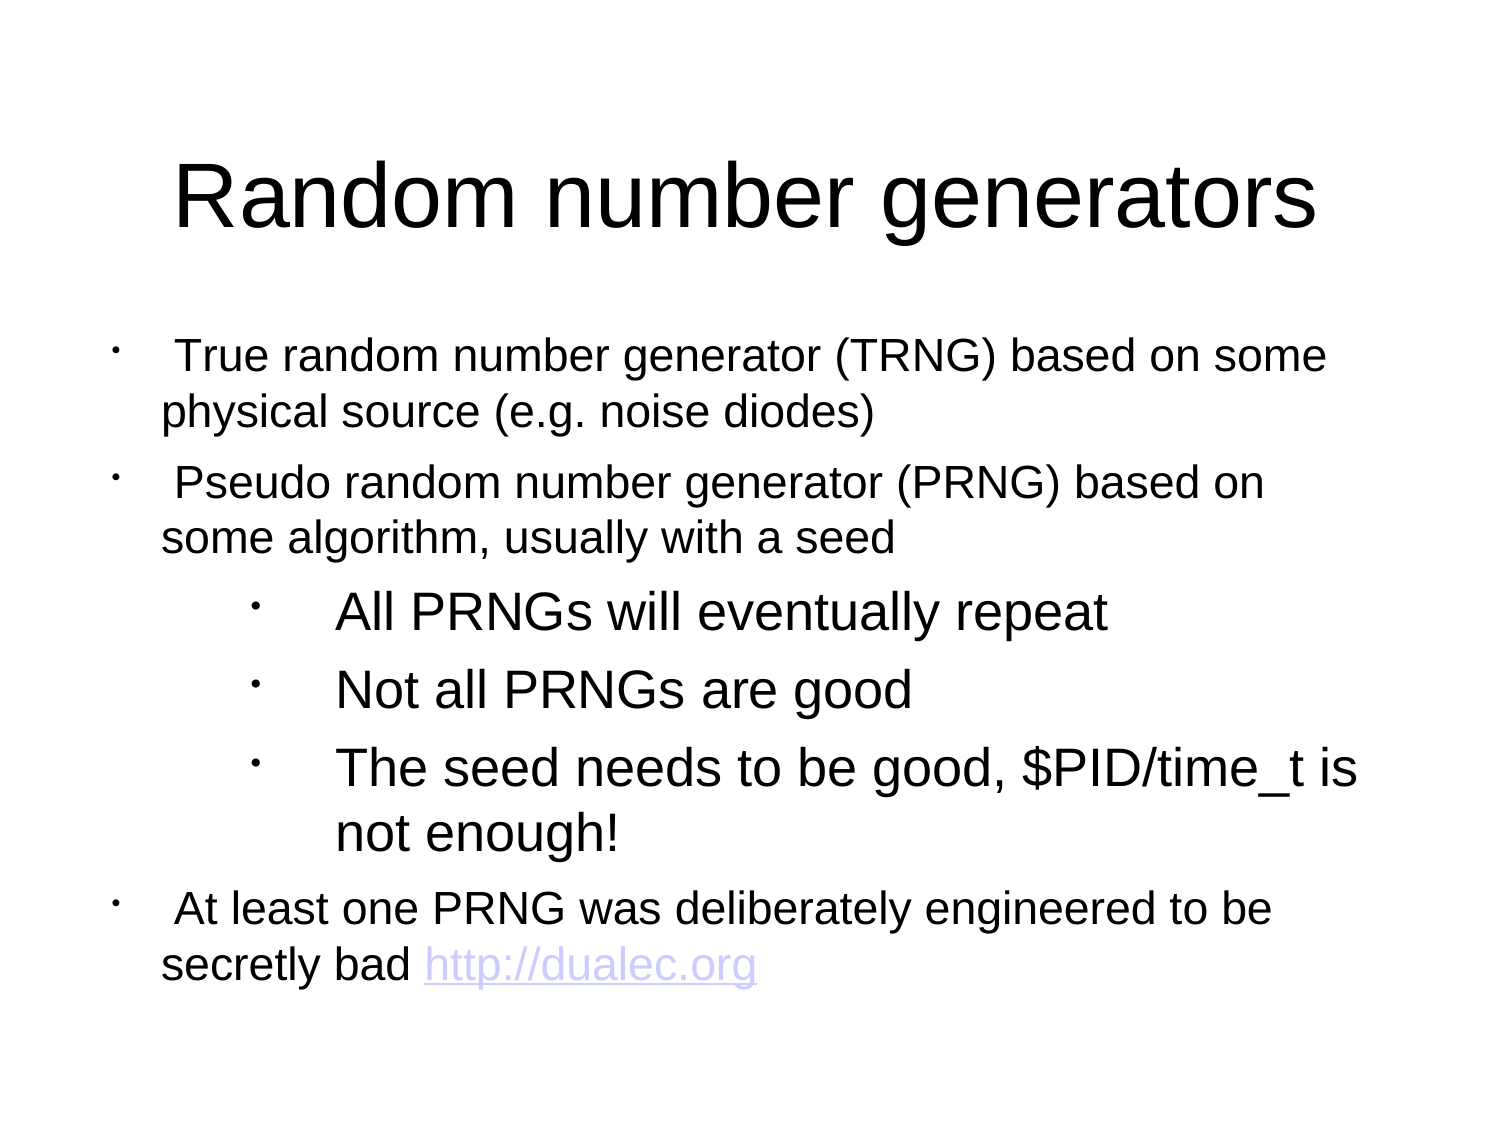

# Random number generators
 True random number generator (TRNG) based on some physical source (e.g. noise diodes)
 Pseudo random number generator (PRNG) based on some algorithm, usually with a seed
All PRNGs will eventually repeat
Not all PRNGs are good
The seed needs to be good, $PID/time_t is not enough!
 At least one PRNG was deliberately engineered to be secretly bad http://dualec.org